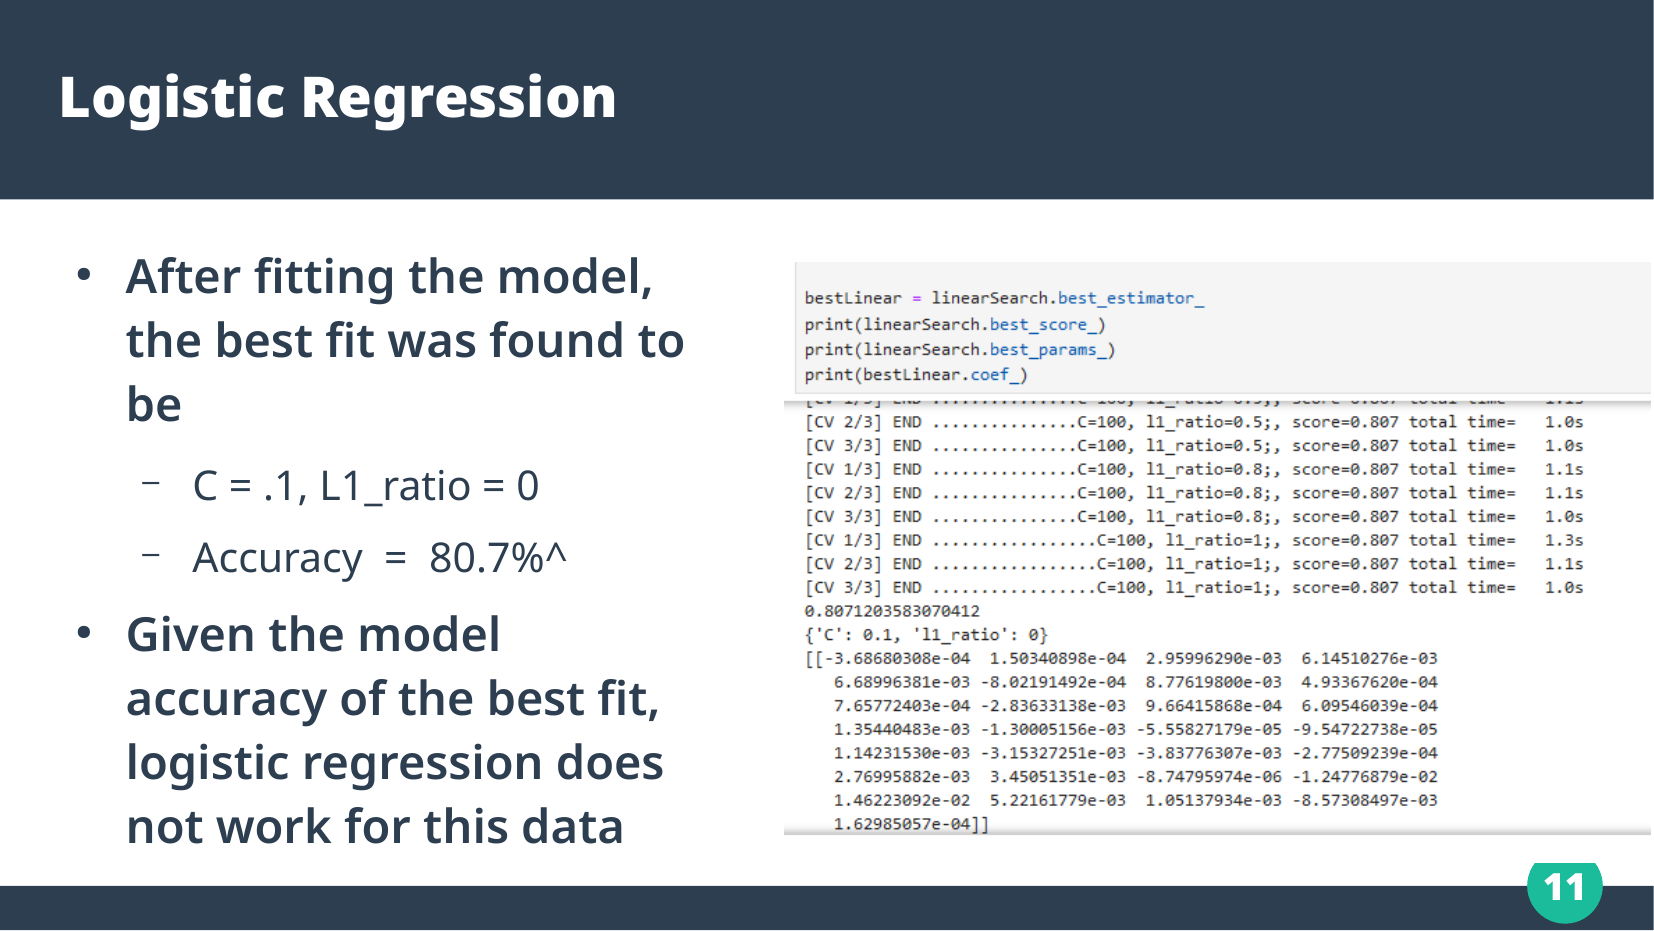

# Logistic Regression
After fitting the model, the best fit was found to be
C = .1, L1_ratio = 0
Accuracy = 80.7%^
Given the model accuracy of the best fit, logistic regression does not work for this data